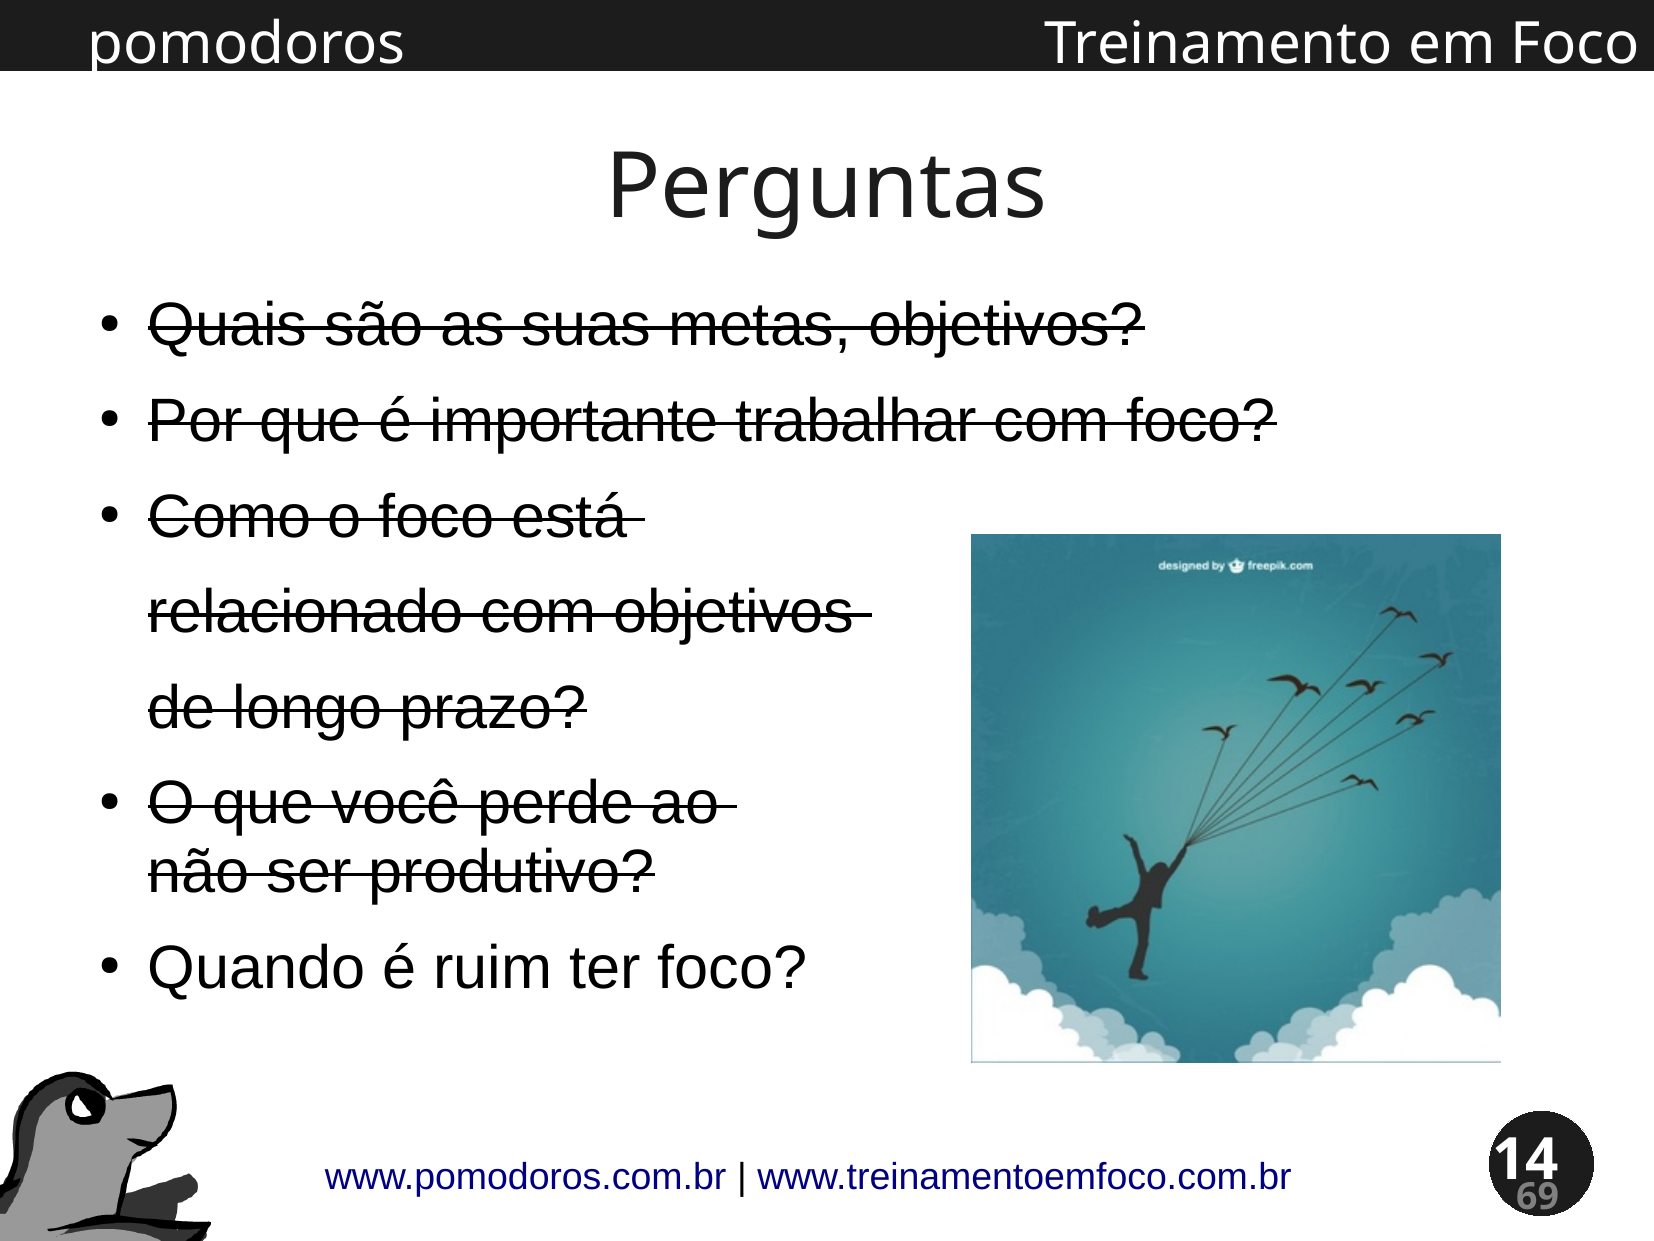

# Perguntas
Quais são as suas metas, objetivos?
Por que é importante trabalhar com foco?
Como o foco está
relacionado com objetivos
de longo prazo?
O que você perde ao
não ser produtivo?
Quando é ruim ter foco?